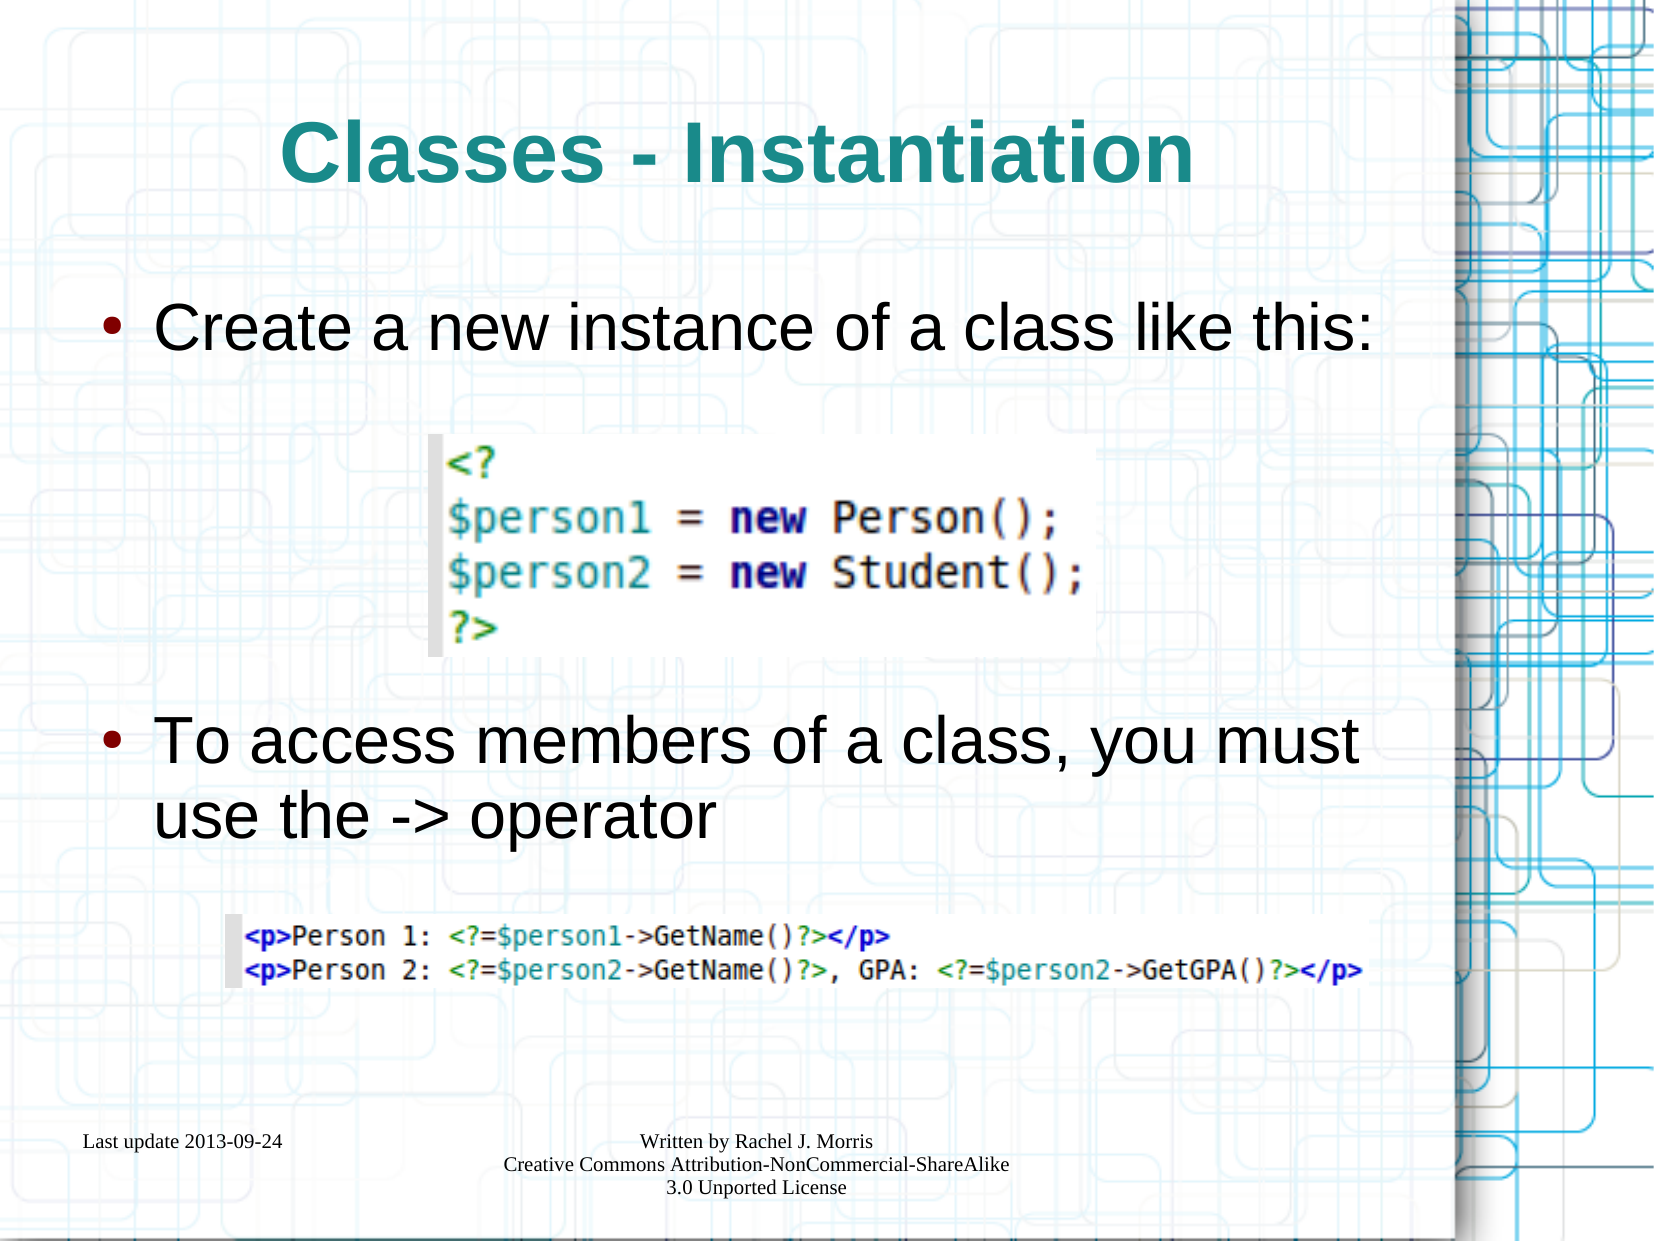

# Classes - Instantiation
Create a new instance of a class like this:
To access members of a class, you must use the -> operator